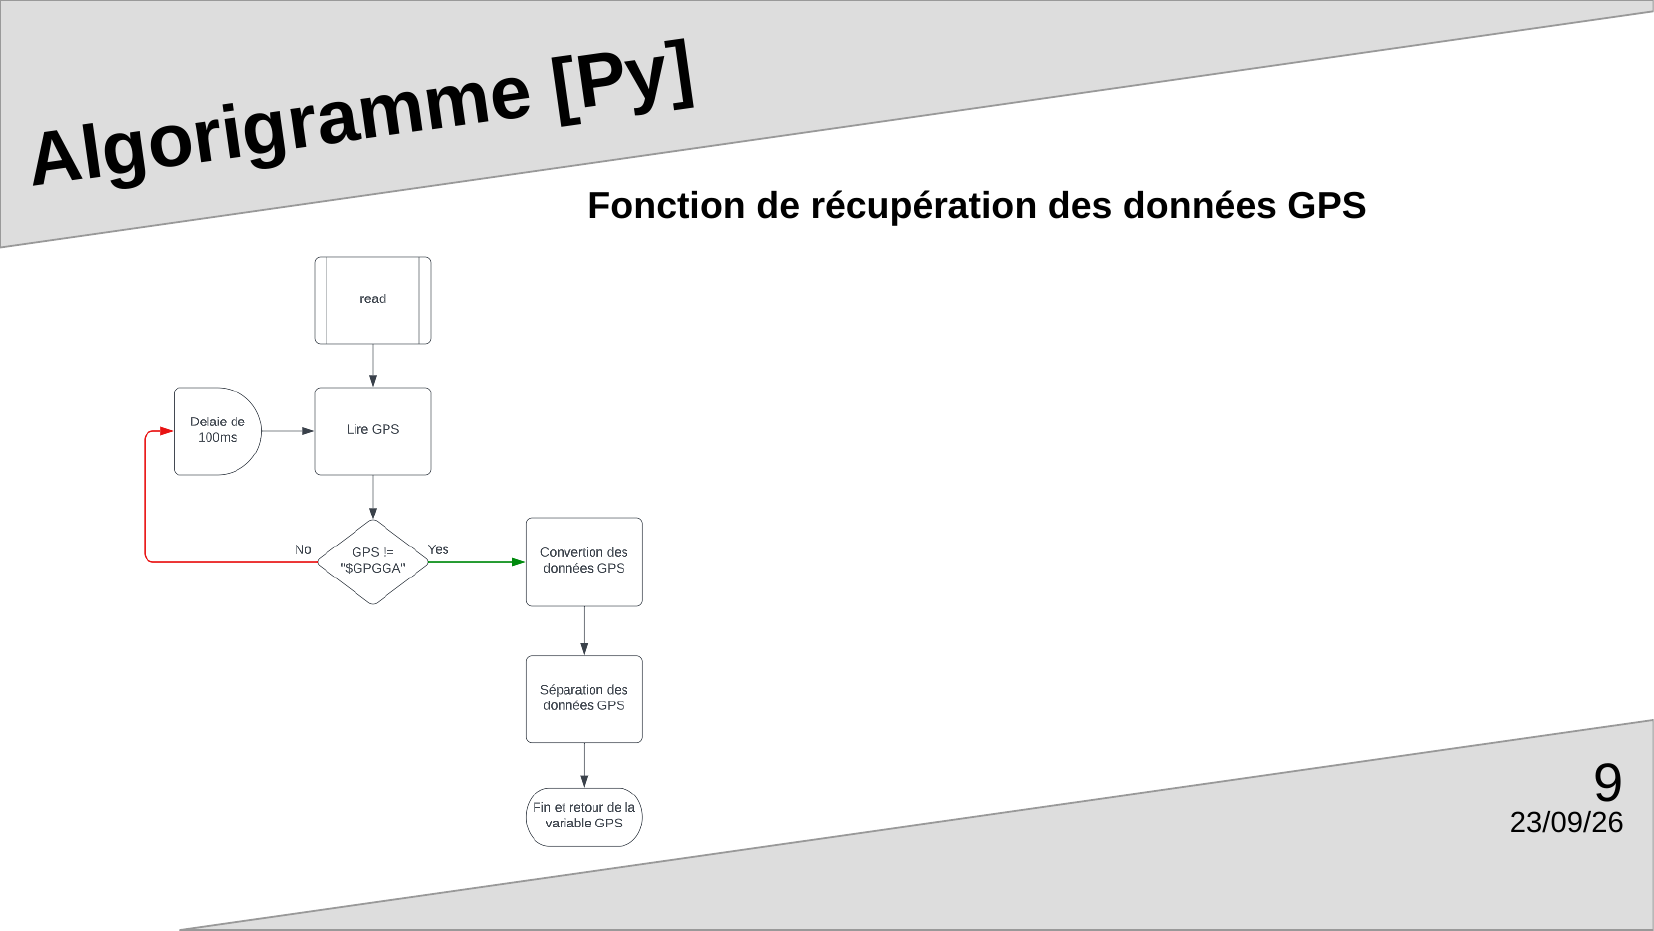

# Algorigramme [Py]
Fonction de récupération des données GPS
9